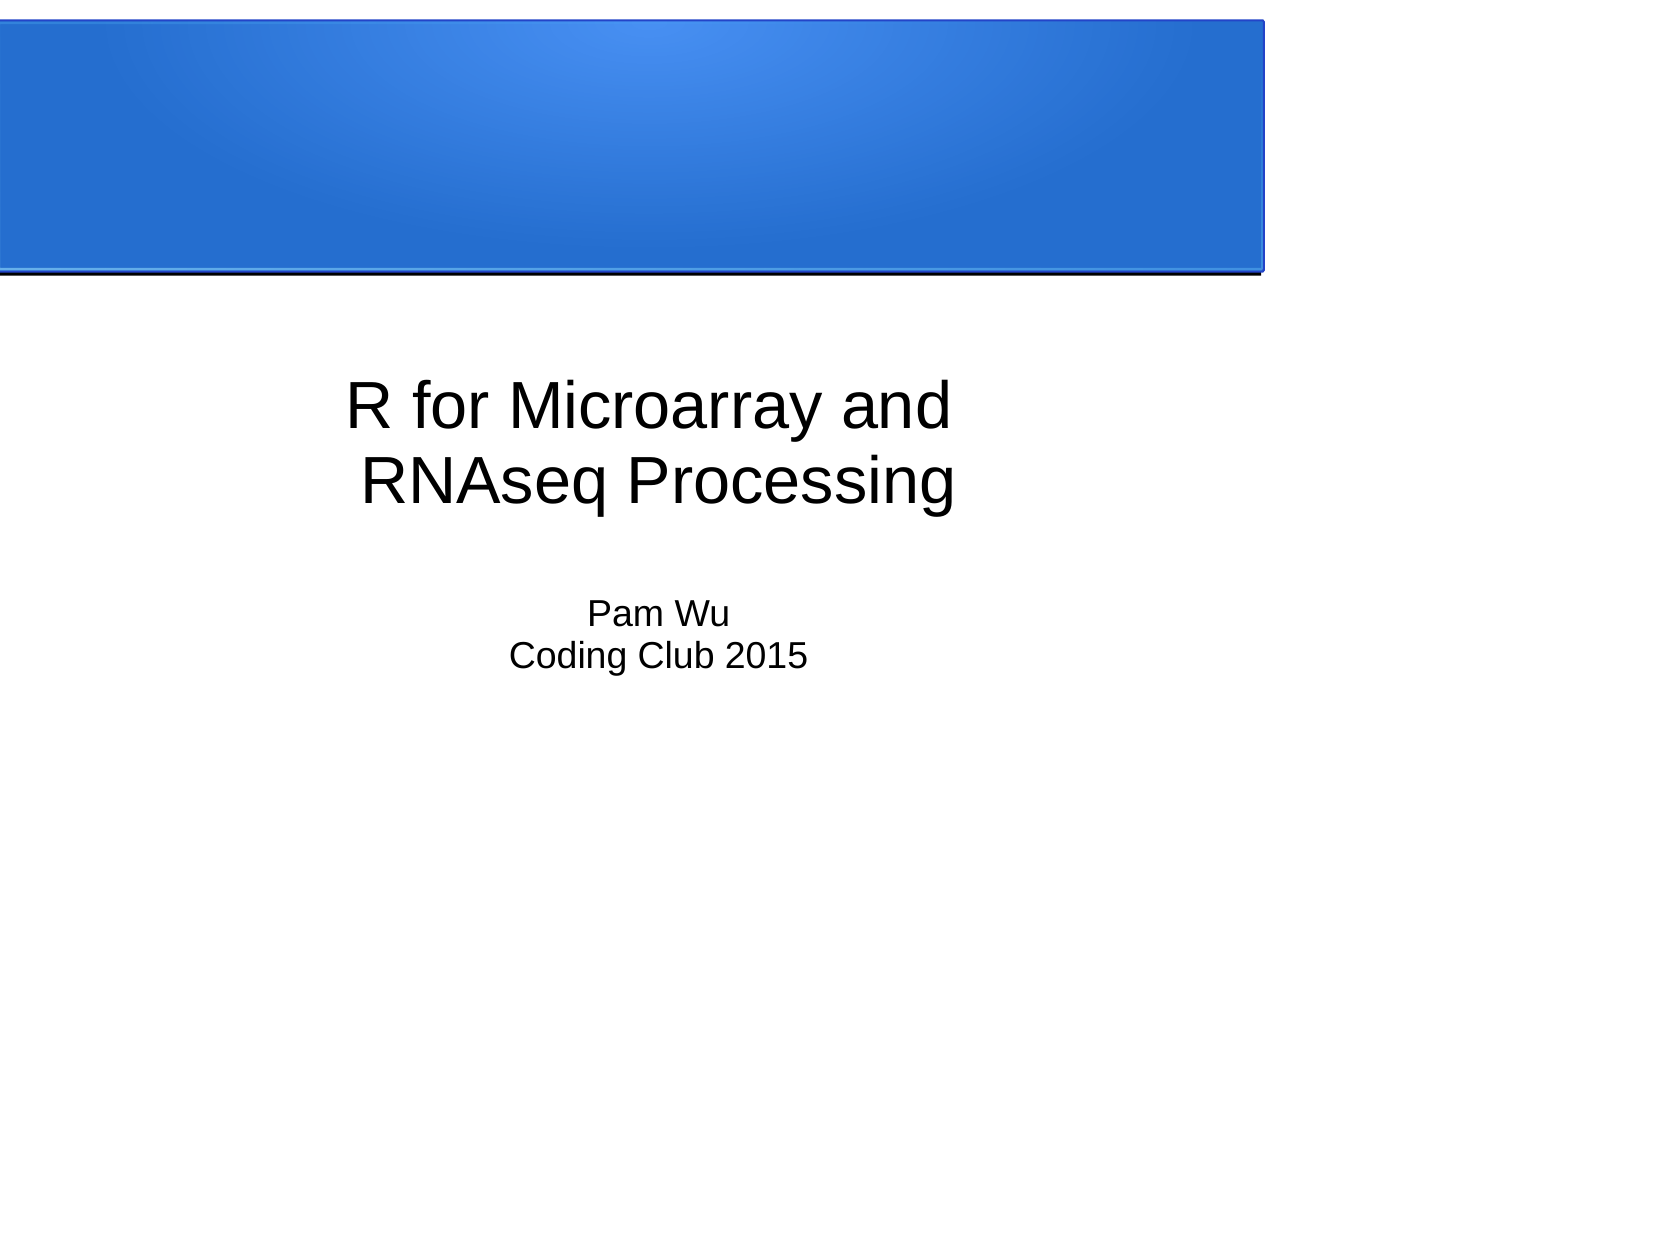

# R for Microarray and
RNAseq Processing
Pam Wu
Coding Club 2015